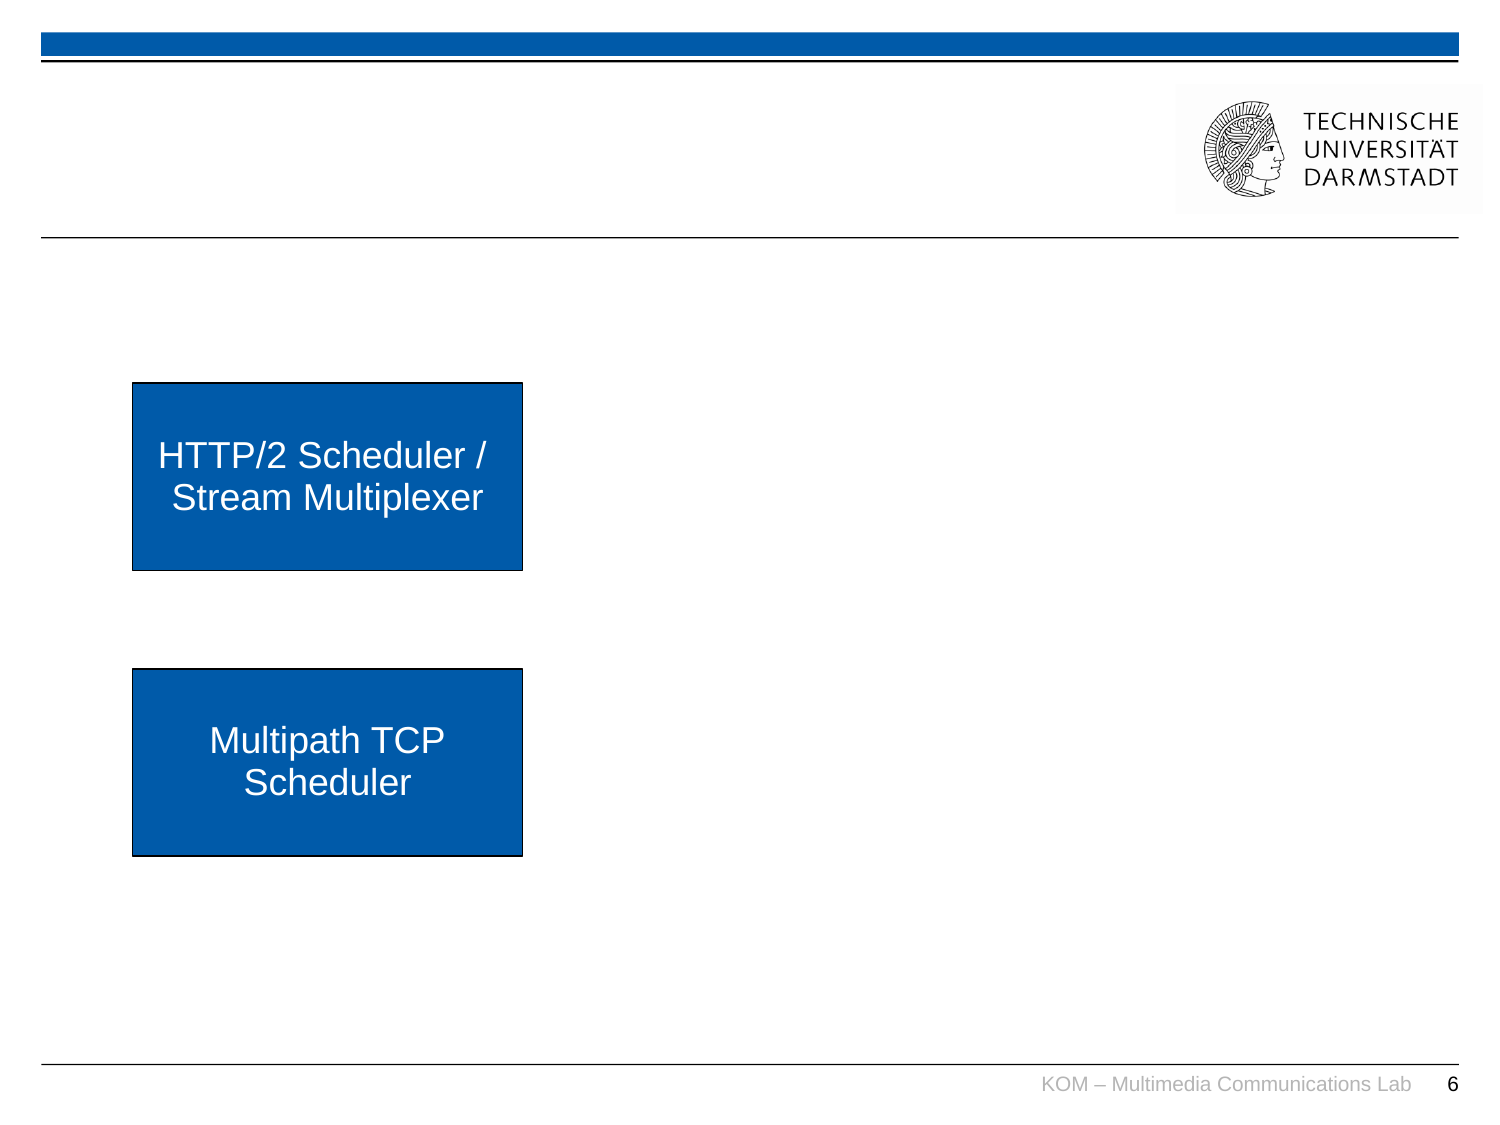

#
HTTP/2 Scheduler /
Stream Multiplexer
Multipath TCP
Scheduler